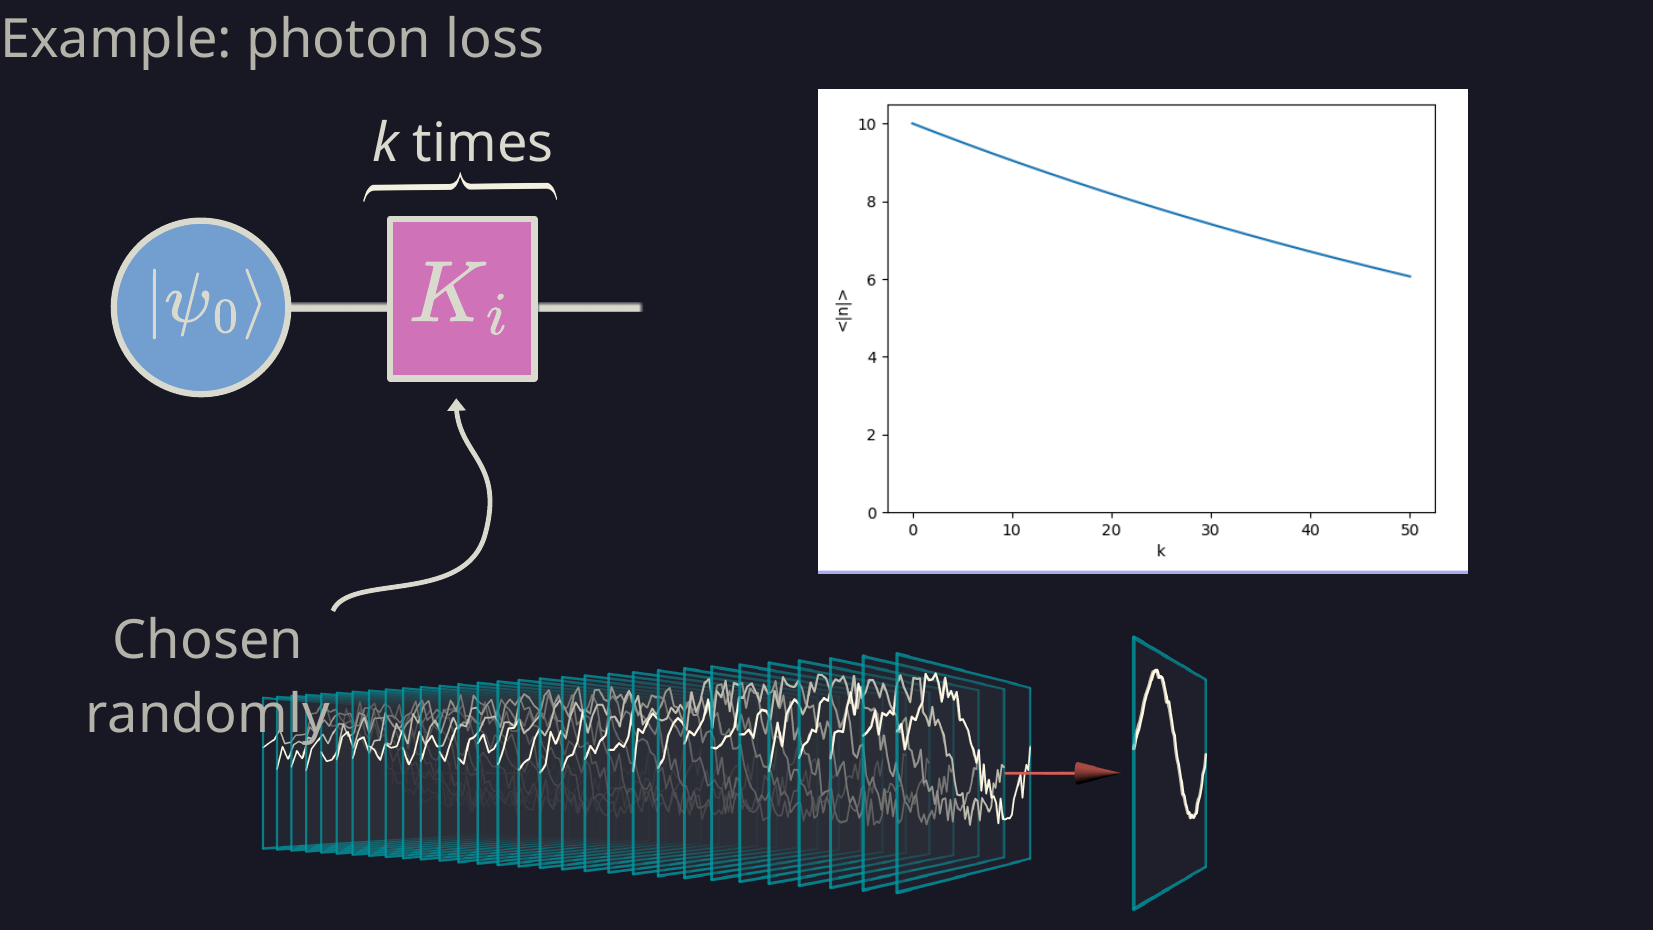

Example: photon loss
k times
Chosen randomly